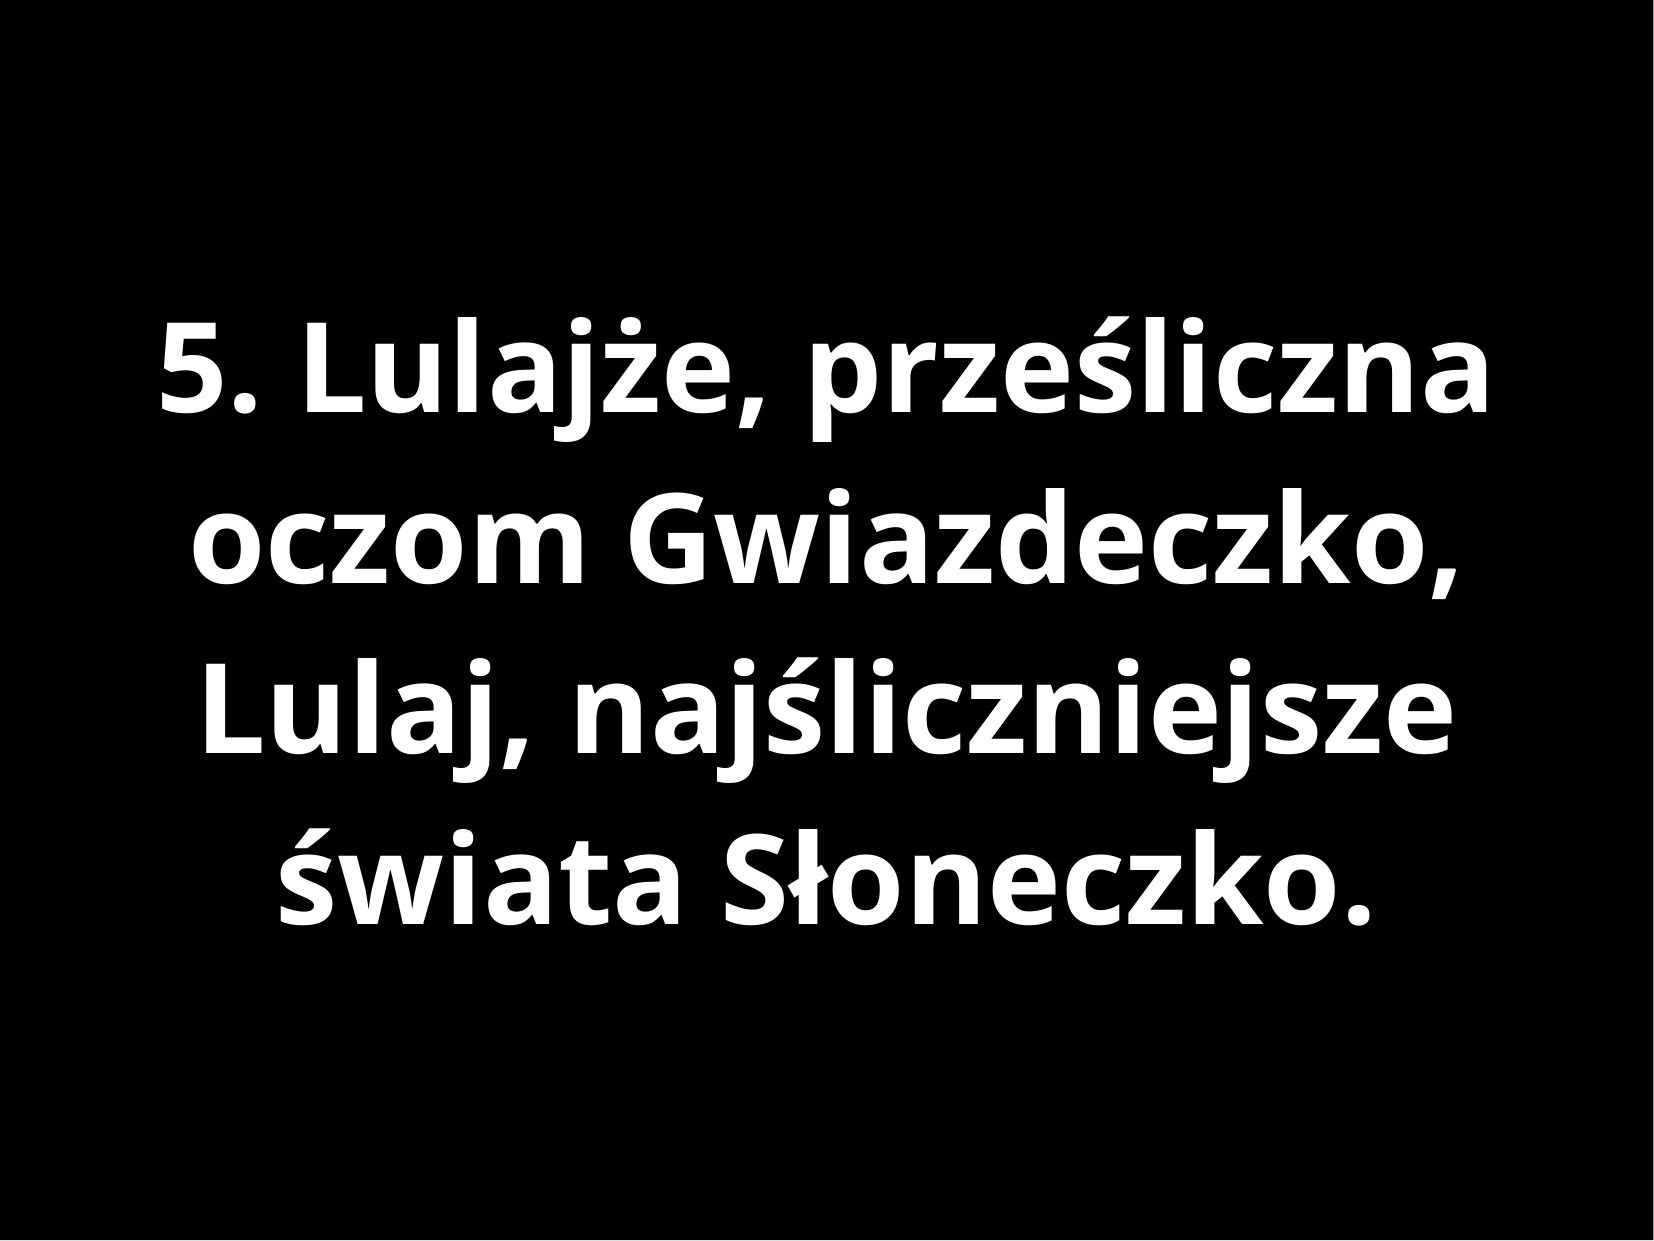

# 5. Lulajże, prześliczna oczom Gwiazdeczko, Lulaj, najśliczniejsze świata Słoneczko.